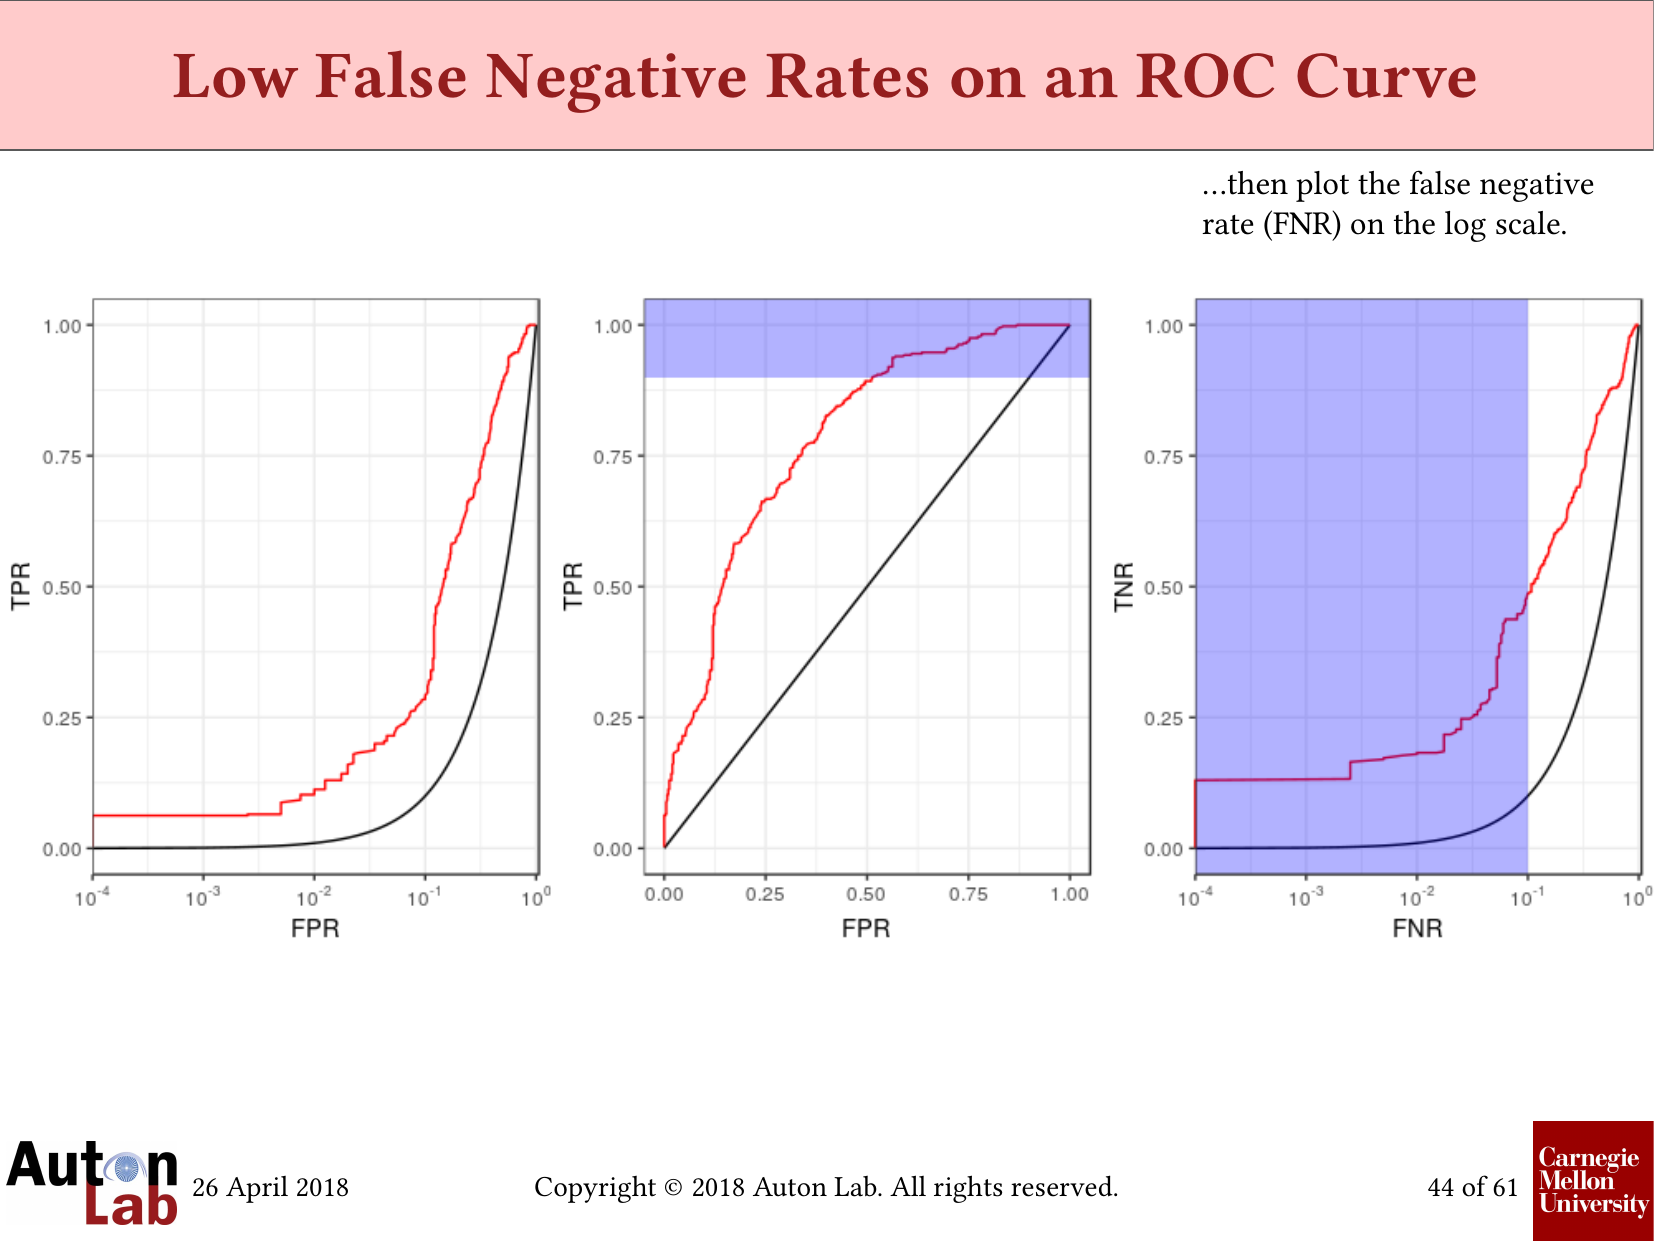

# Low False Negative Rates on an ROC Curve
…then plot the false negative rate (FNR) on the log scale.
26 April 2018
44